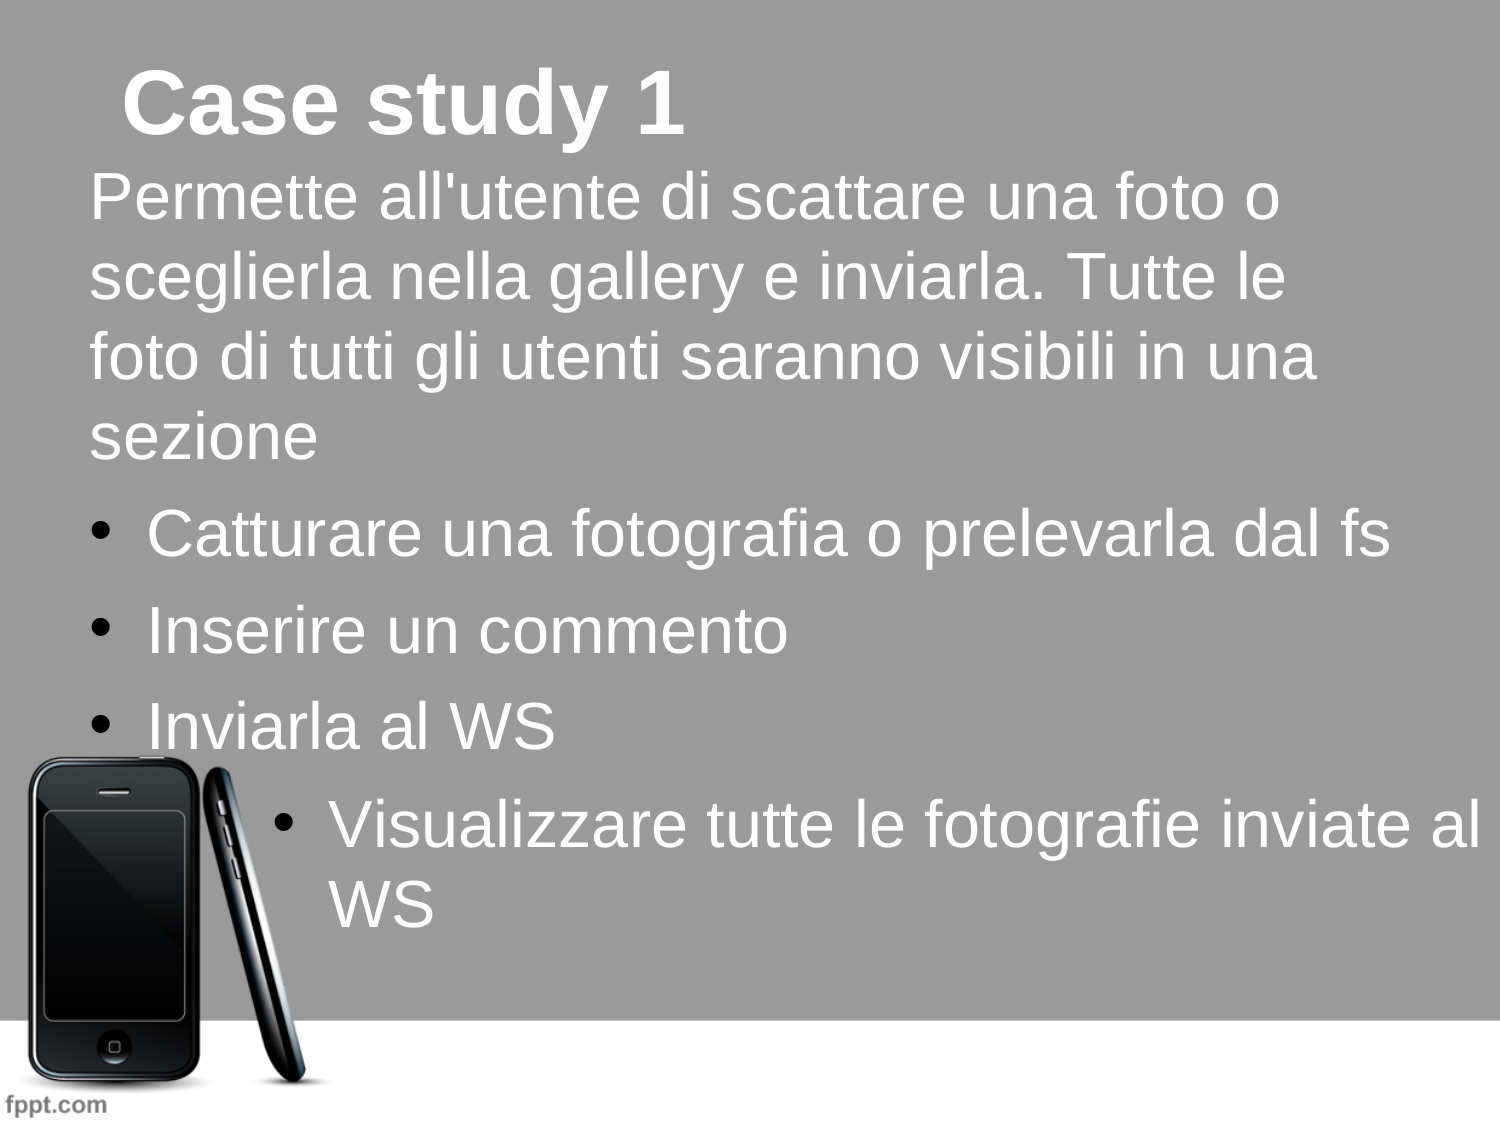

Case study 1
#
Permette all'utente di scattare una foto o sceglierla nella gallery e inviarla. Tutte le foto di tutti gli utenti saranno visibili in una sezione
Catturare una fotografia o prelevarla dal fs
Inserire un commento
Inviarla al WS
Visualizzare tutte le fotografie inviate al WS